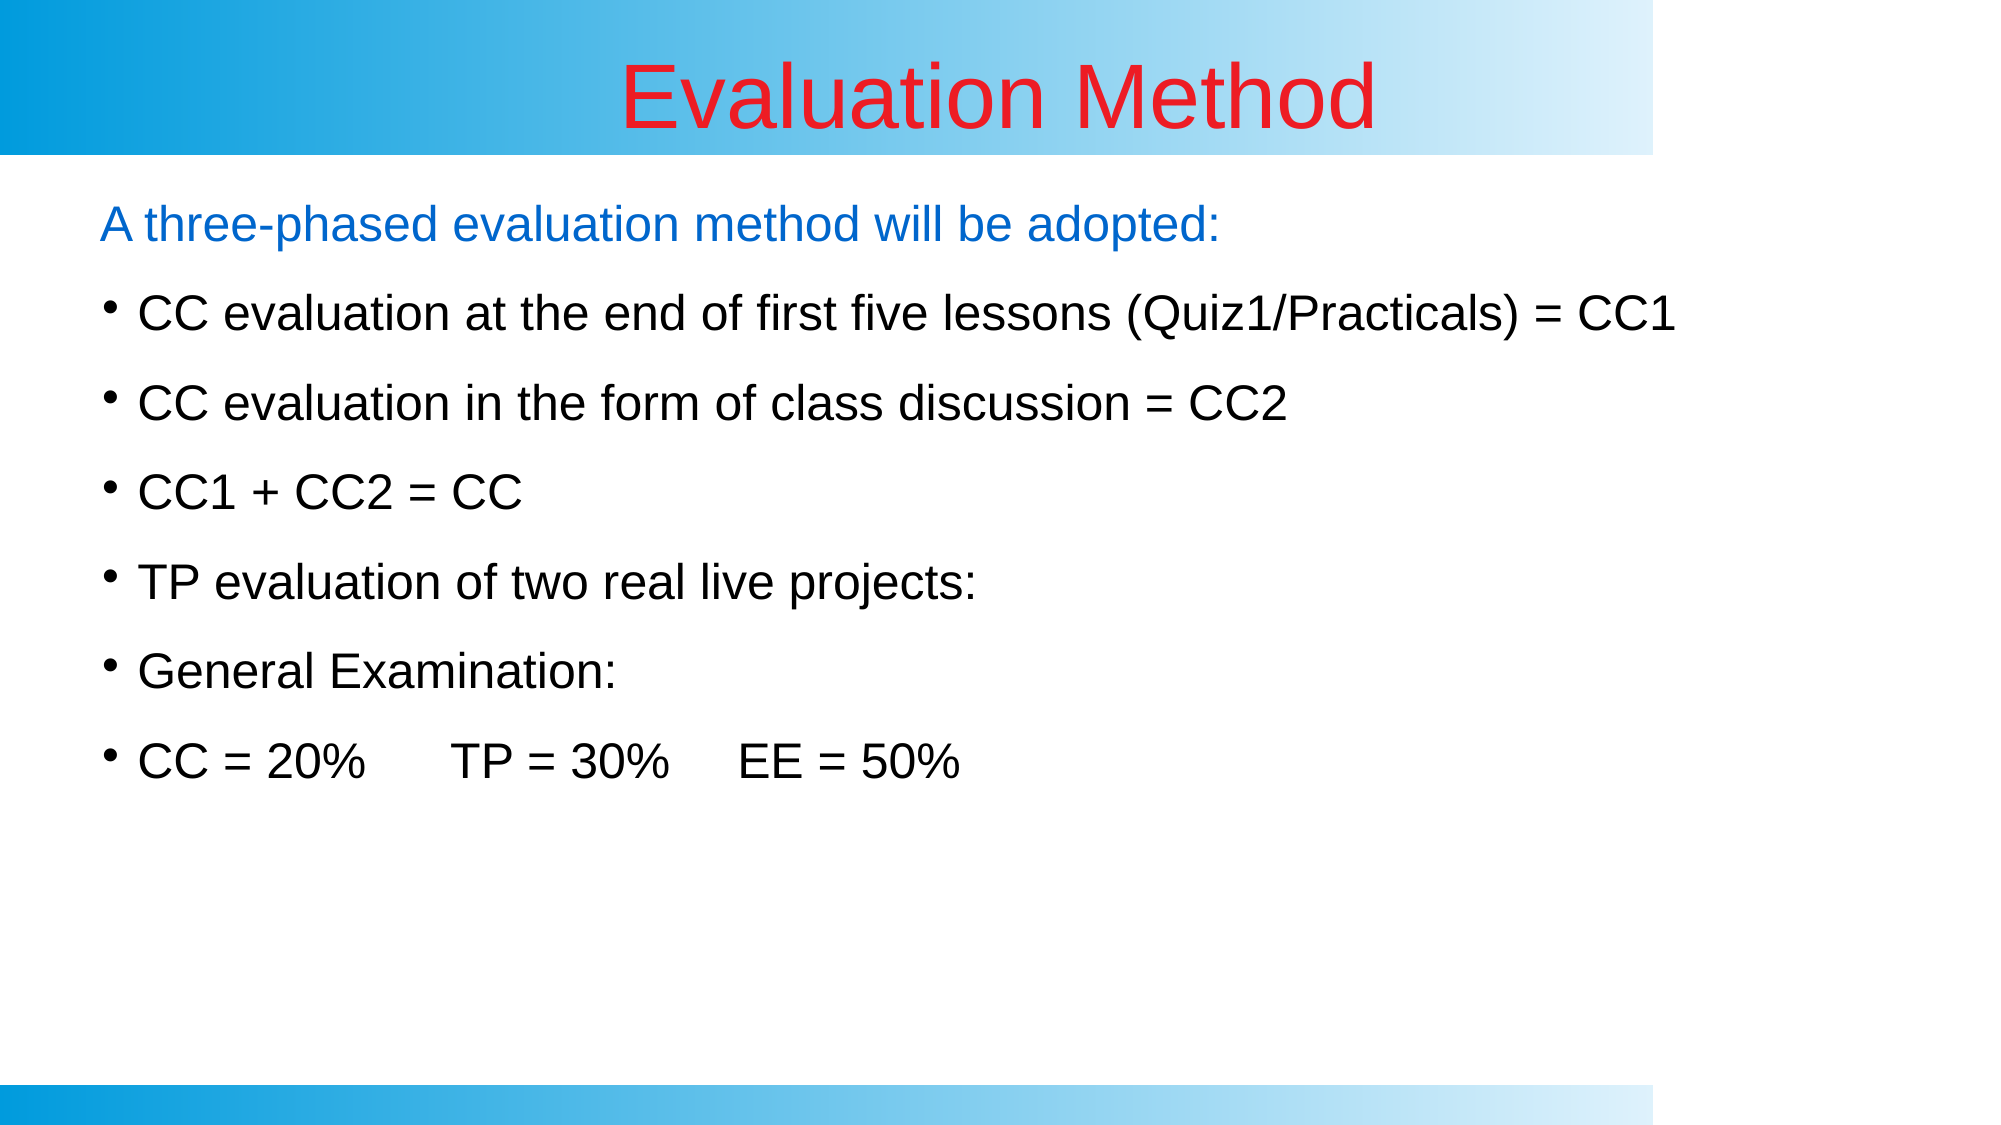

Evaluation Method
A three-phased evaluation method will be adopted:
CC evaluation at the end of first five lessons (Quiz1/Practicals) = CC1
CC evaluation in the form of class discussion = CC2
CC1 + CC2 = CC
TP evaluation of two real live projects:
General Examination:
CC = 20%	 TP = 30%	EE = 50%